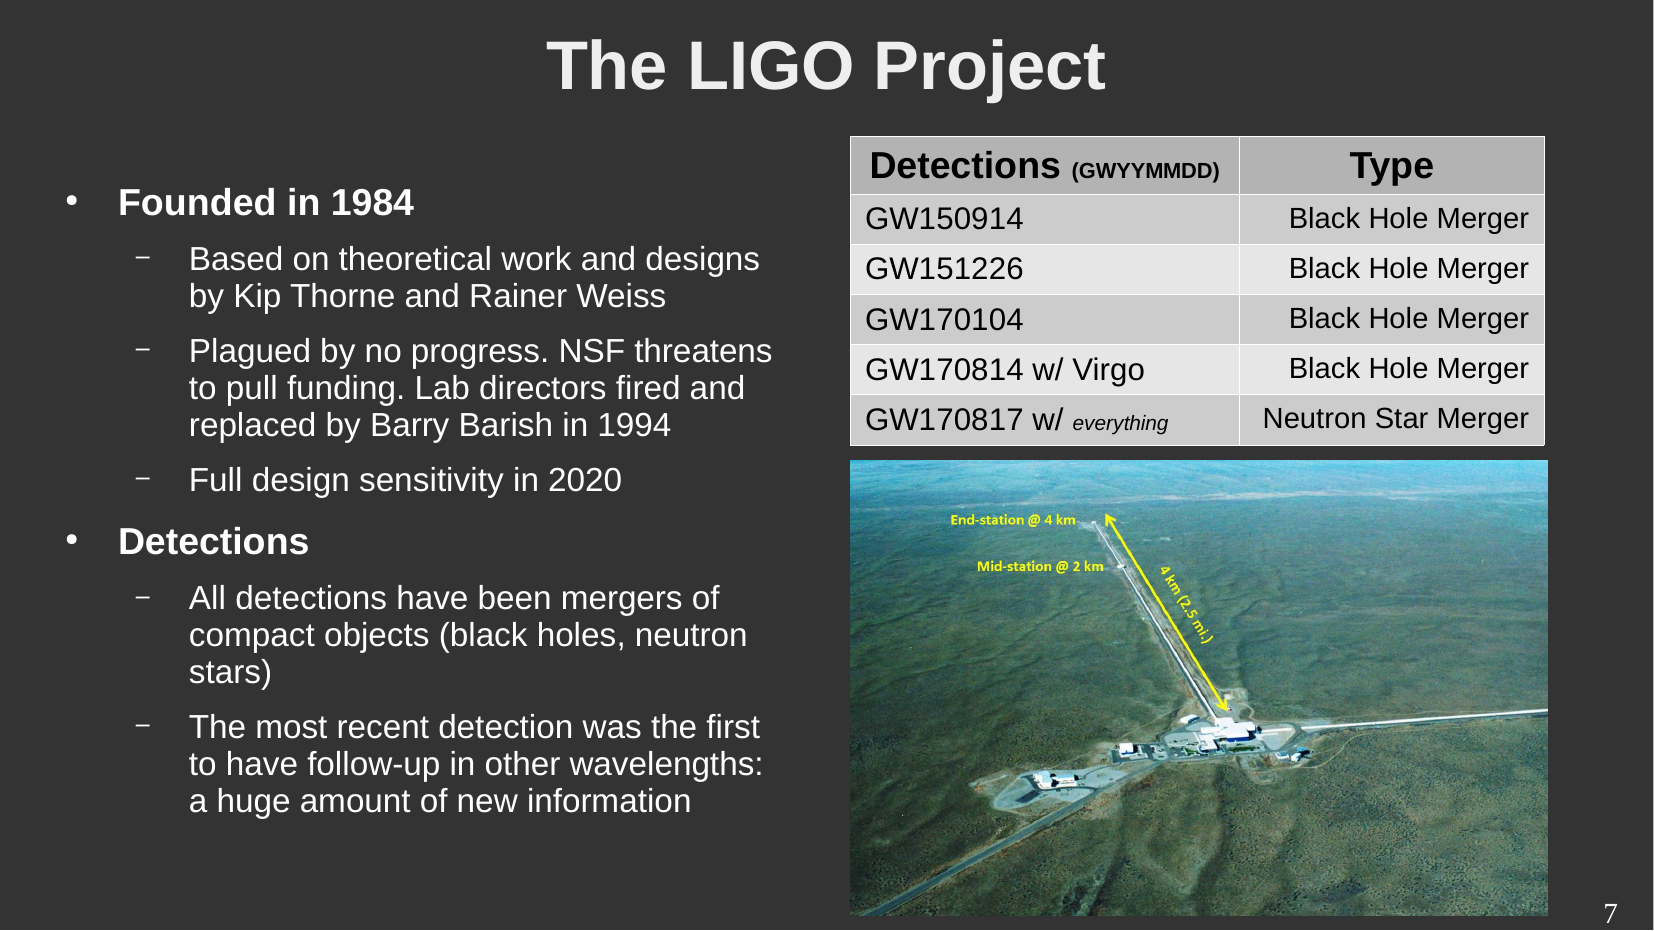

# The LIGO Project
| Detections (GWYYMMDD) | Type |
| --- | --- |
| GW150914 | Black Hole Merger |
| GW151226 | Black Hole Merger |
| GW170104 | Black Hole Merger |
| GW170814 w/ Virgo | Black Hole Merger |
| GW170817 w/ everything | Neutron Star Merger |
Founded in 1984
Based on theoretical work and designs by Kip Thorne and Rainer Weiss
Plagued by no progress. NSF threatens to pull funding. Lab directors fired and replaced by Barry Barish in 1994
Full design sensitivity in 2020
Detections
All detections have been mergers of compact objects (black holes, neutron stars)
The most recent detection was the first to have follow-up in other wavelengths: a huge amount of new information